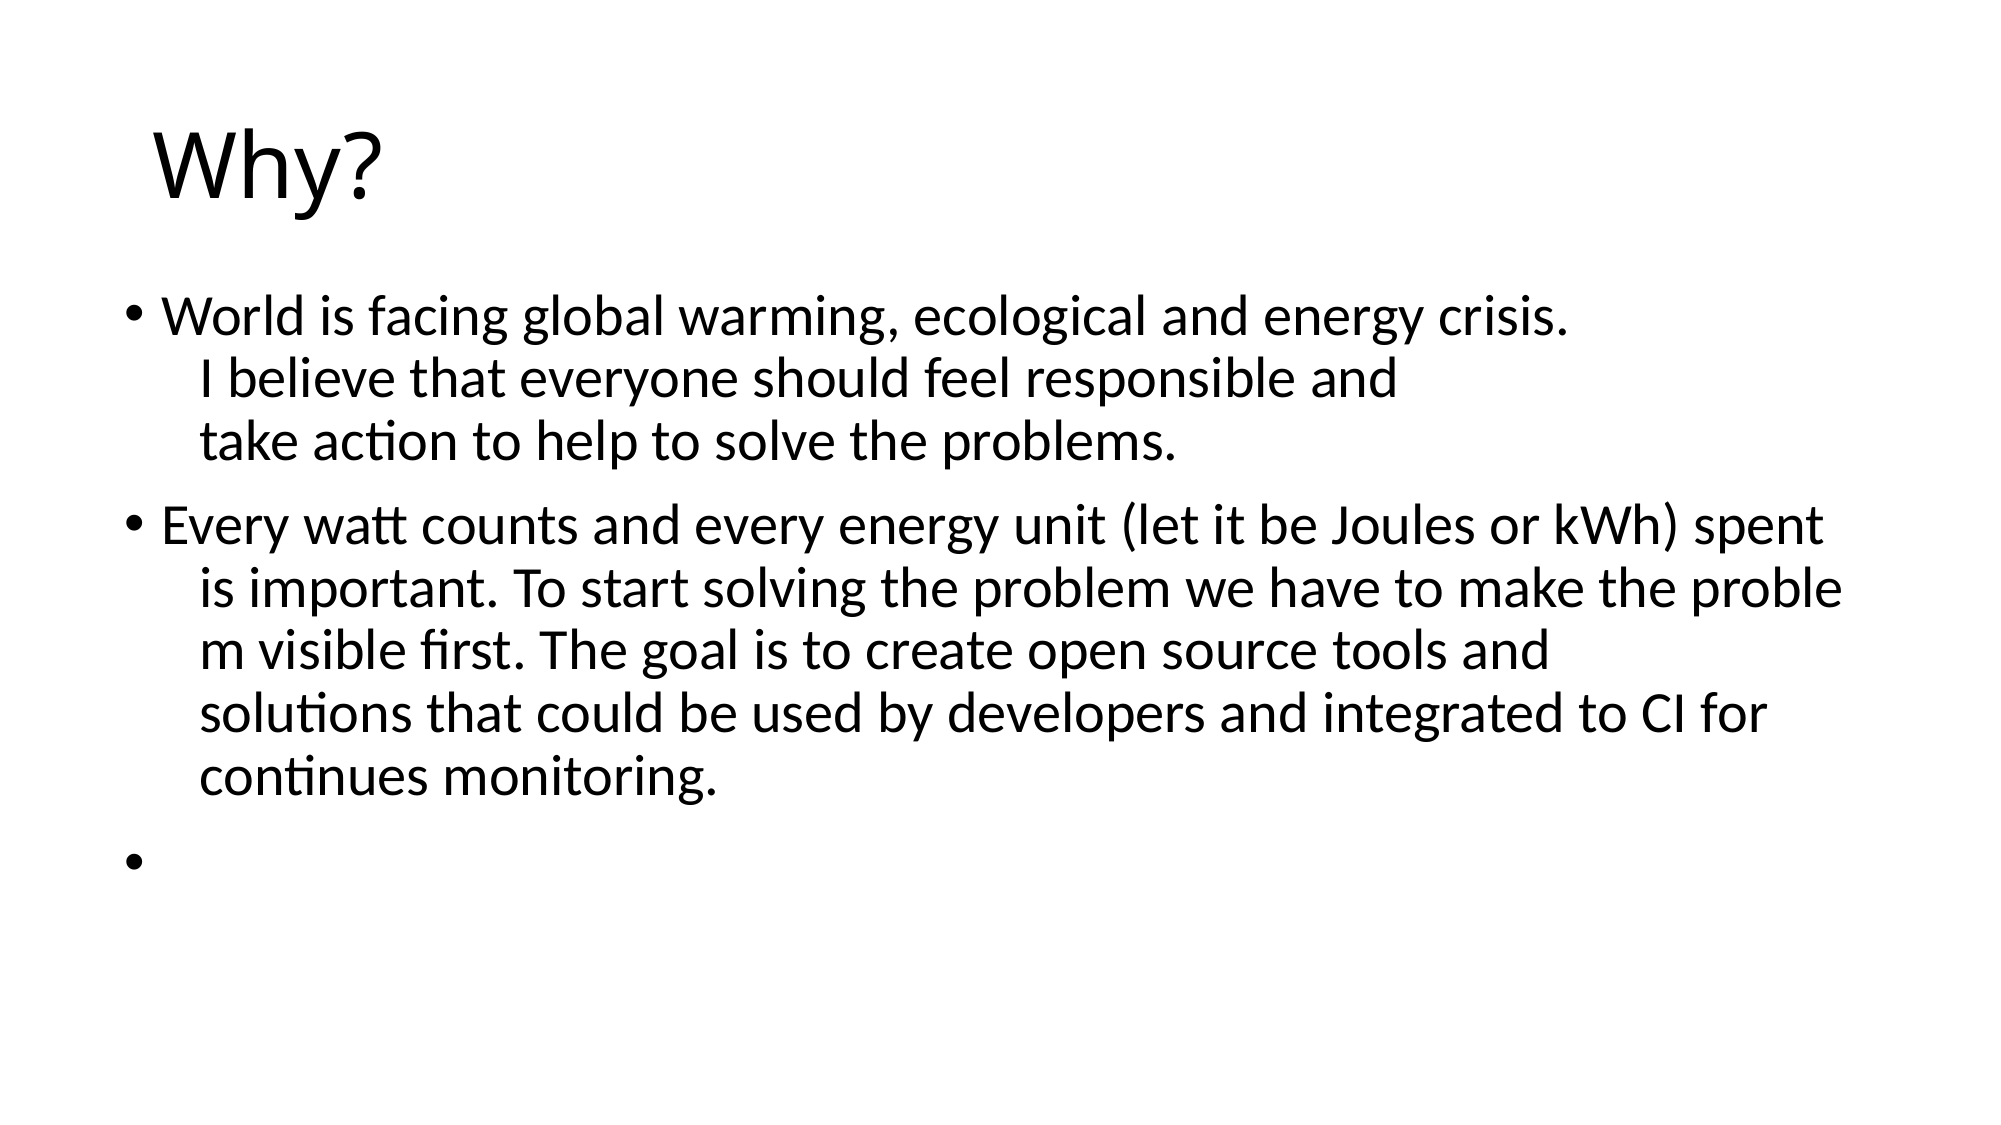

# Why?
World is facing global warming, ecological and energy crisis. I believe that everyone should feel responsible and take action to help to solve the problems.
Every watt counts and every energy unit (let it be Joules or kWh) spent is important. To start solving the problem we have to make the problem visible first. The goal is to create open source tools and solutions that could be used by developers and integrated to CI for continues monitoring.